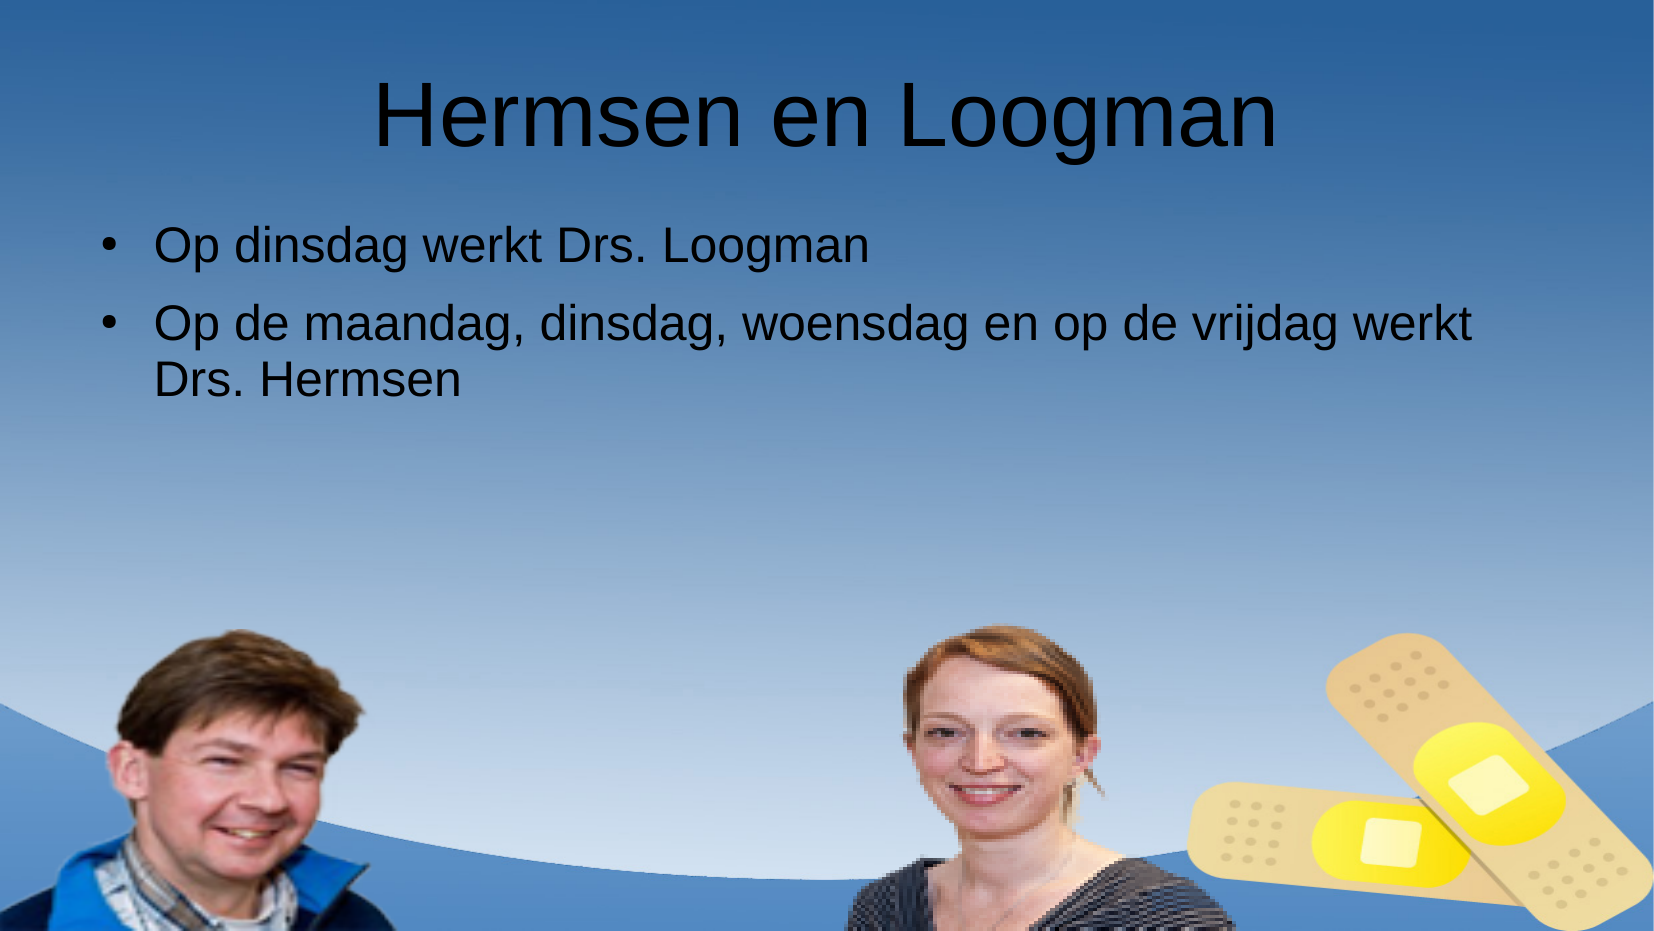

# Hermsen en Loogman
Op dinsdag werkt Drs. Loogman
Op de maandag, dinsdag, woensdag en op de vrijdag werkt Drs. Hermsen